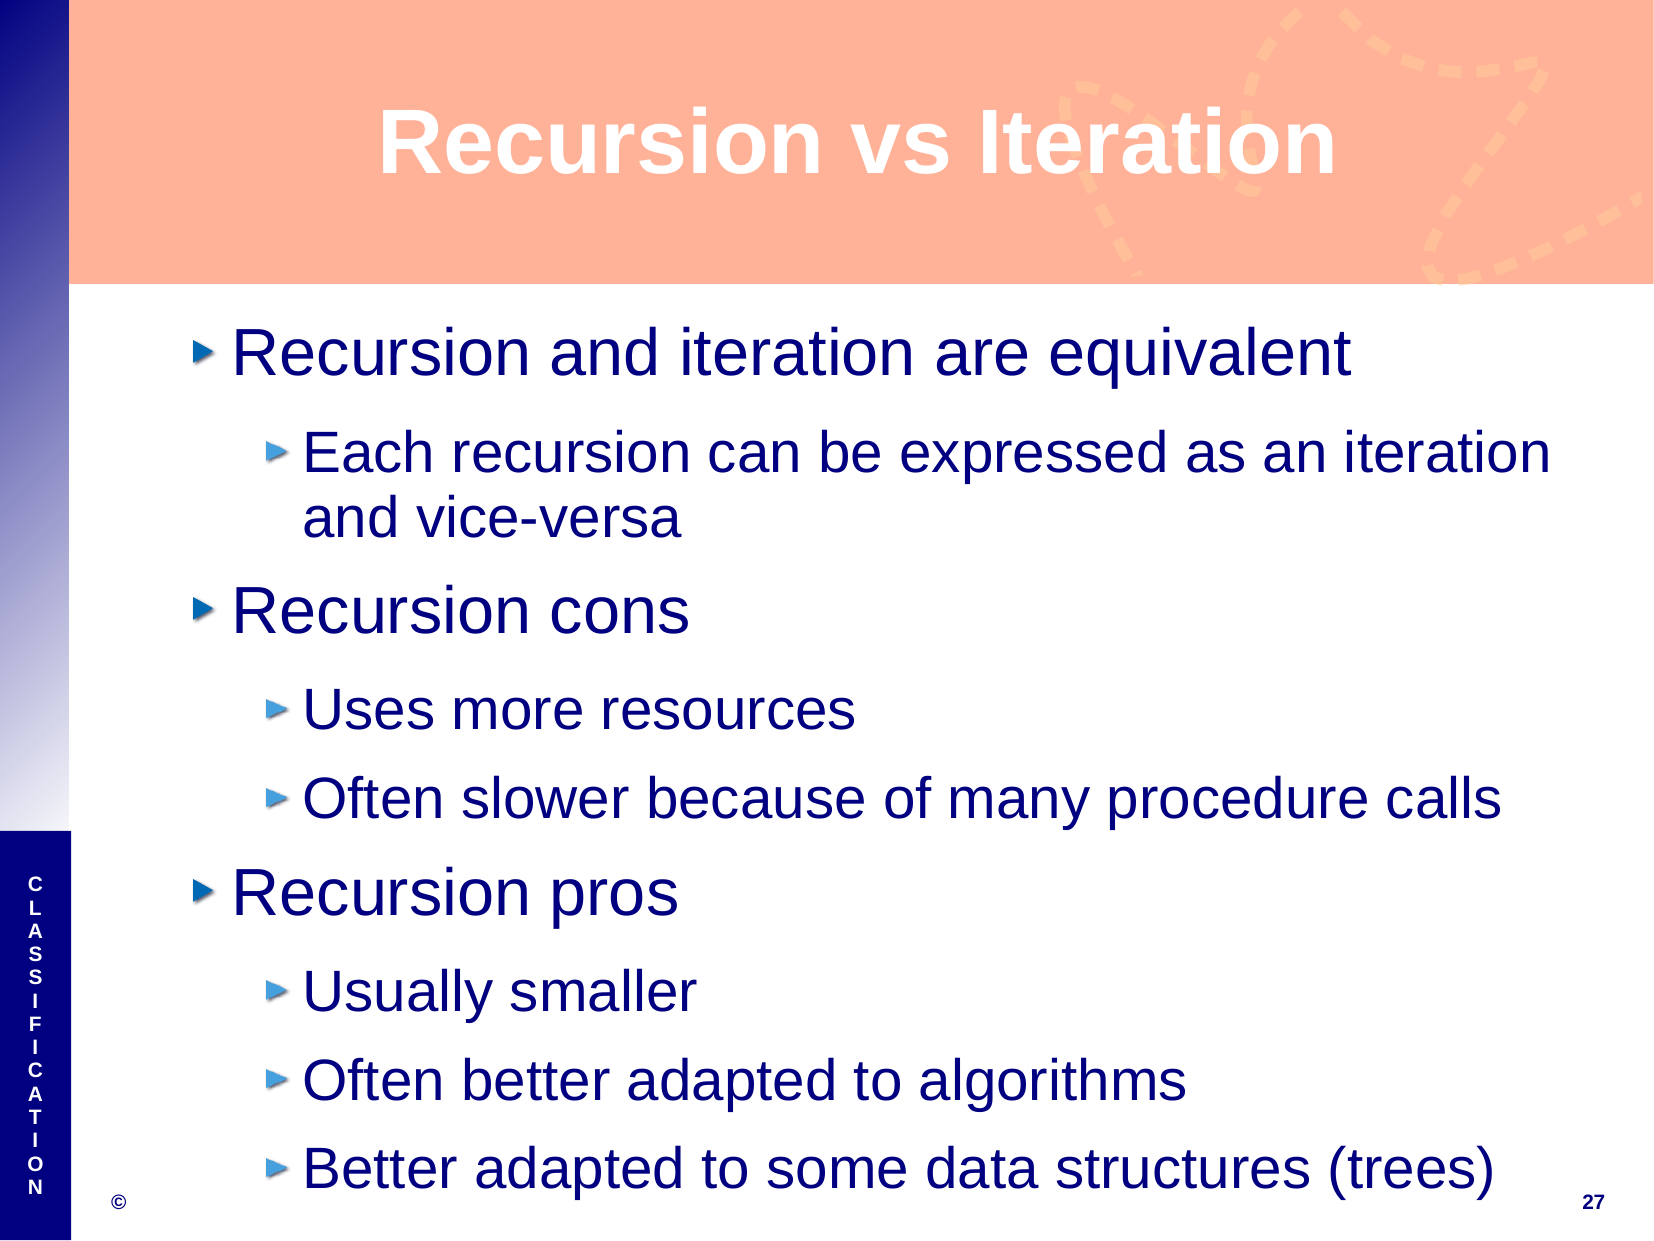

# Recursion vs Iteration
Recursion and iteration are equivalent
Each recursion can be expressed as an iteration and vice-versa
Recursion cons
Uses more resources
Often slower because of many procedure calls
Recursion pros
Usually smaller
Often better adapted to algorithms
Better adapted to some data structures (trees)
C
L
A
S
S
I
F
I
C
A
T
I
O
N